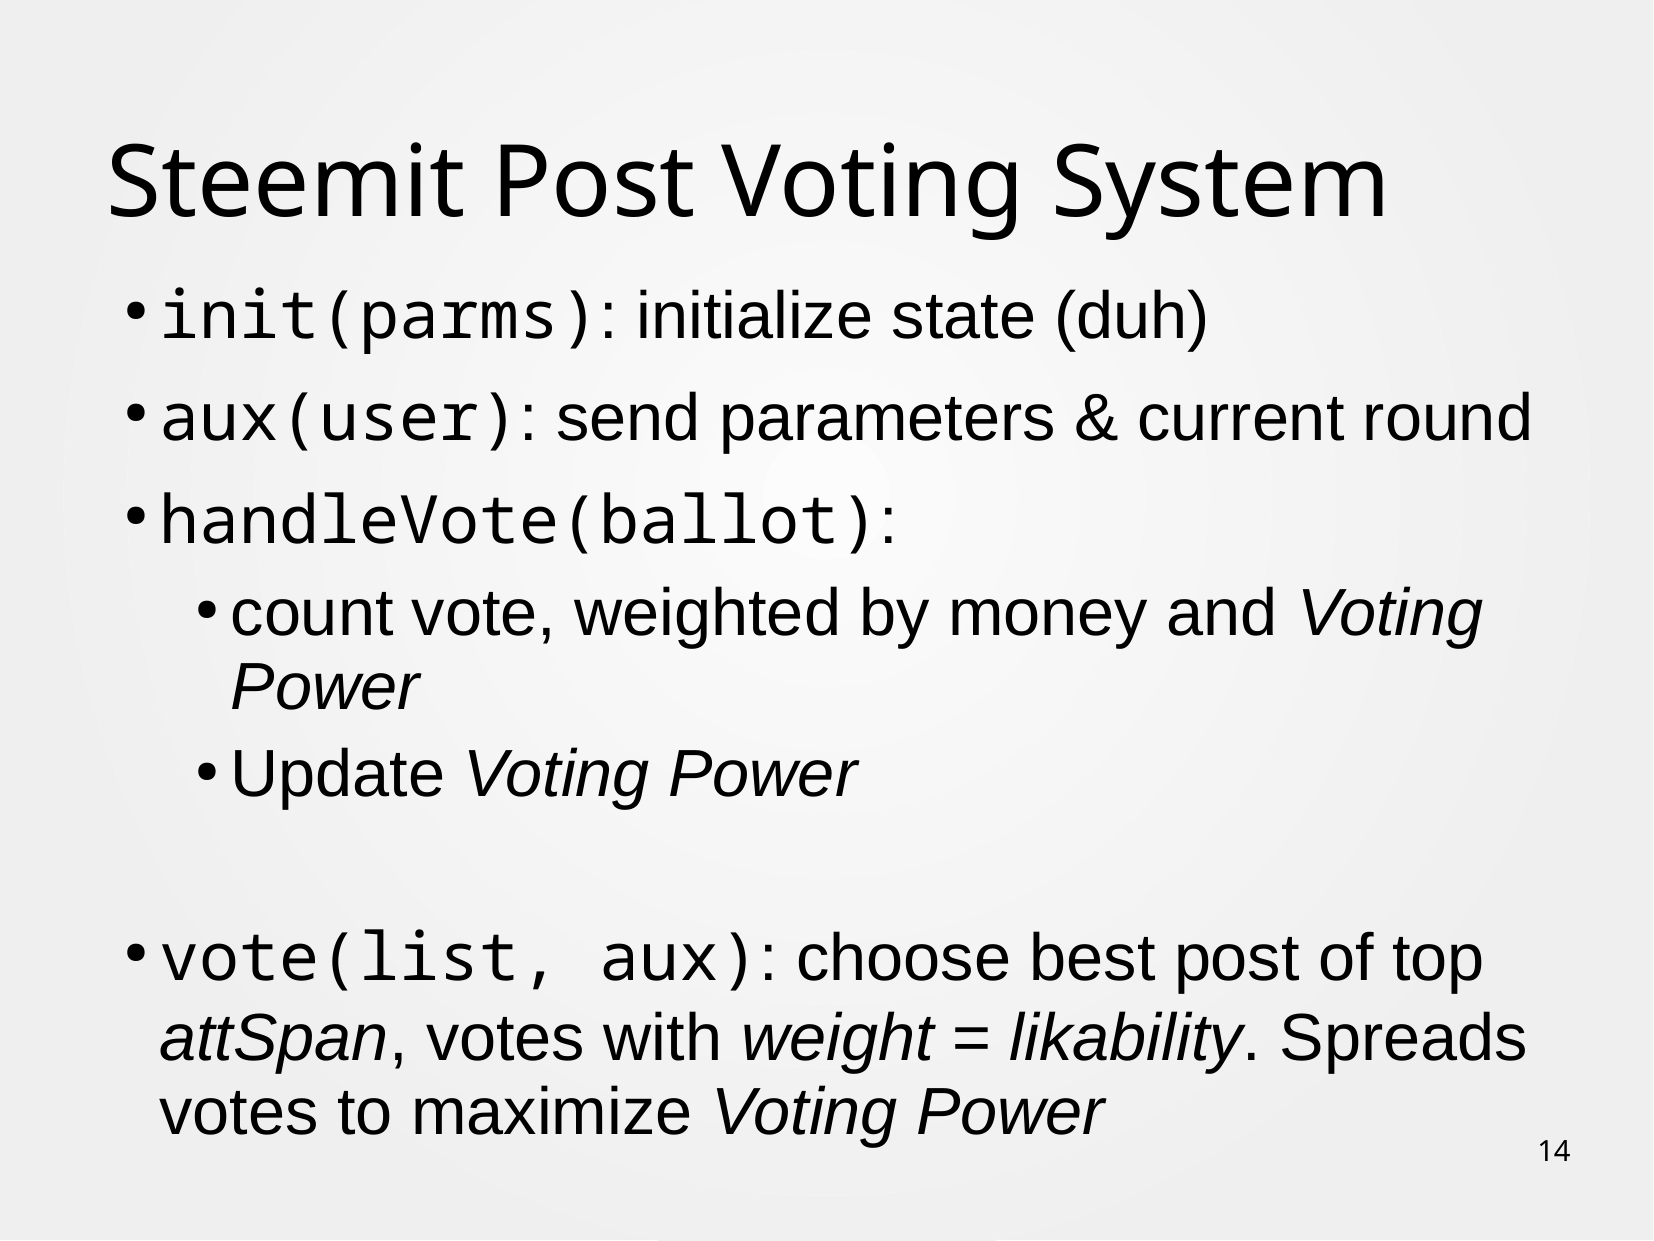

# Steemit Post Voting System
init(parms): initialize state (duh)
aux(user): send parameters & current round
handleVote(ballot):
count vote, weighted by money and Voting Power
Update Voting Power
vote(list, aux): choose best post of top attSpan, votes with weight = likability. Spreads votes to maximize Voting Power
14